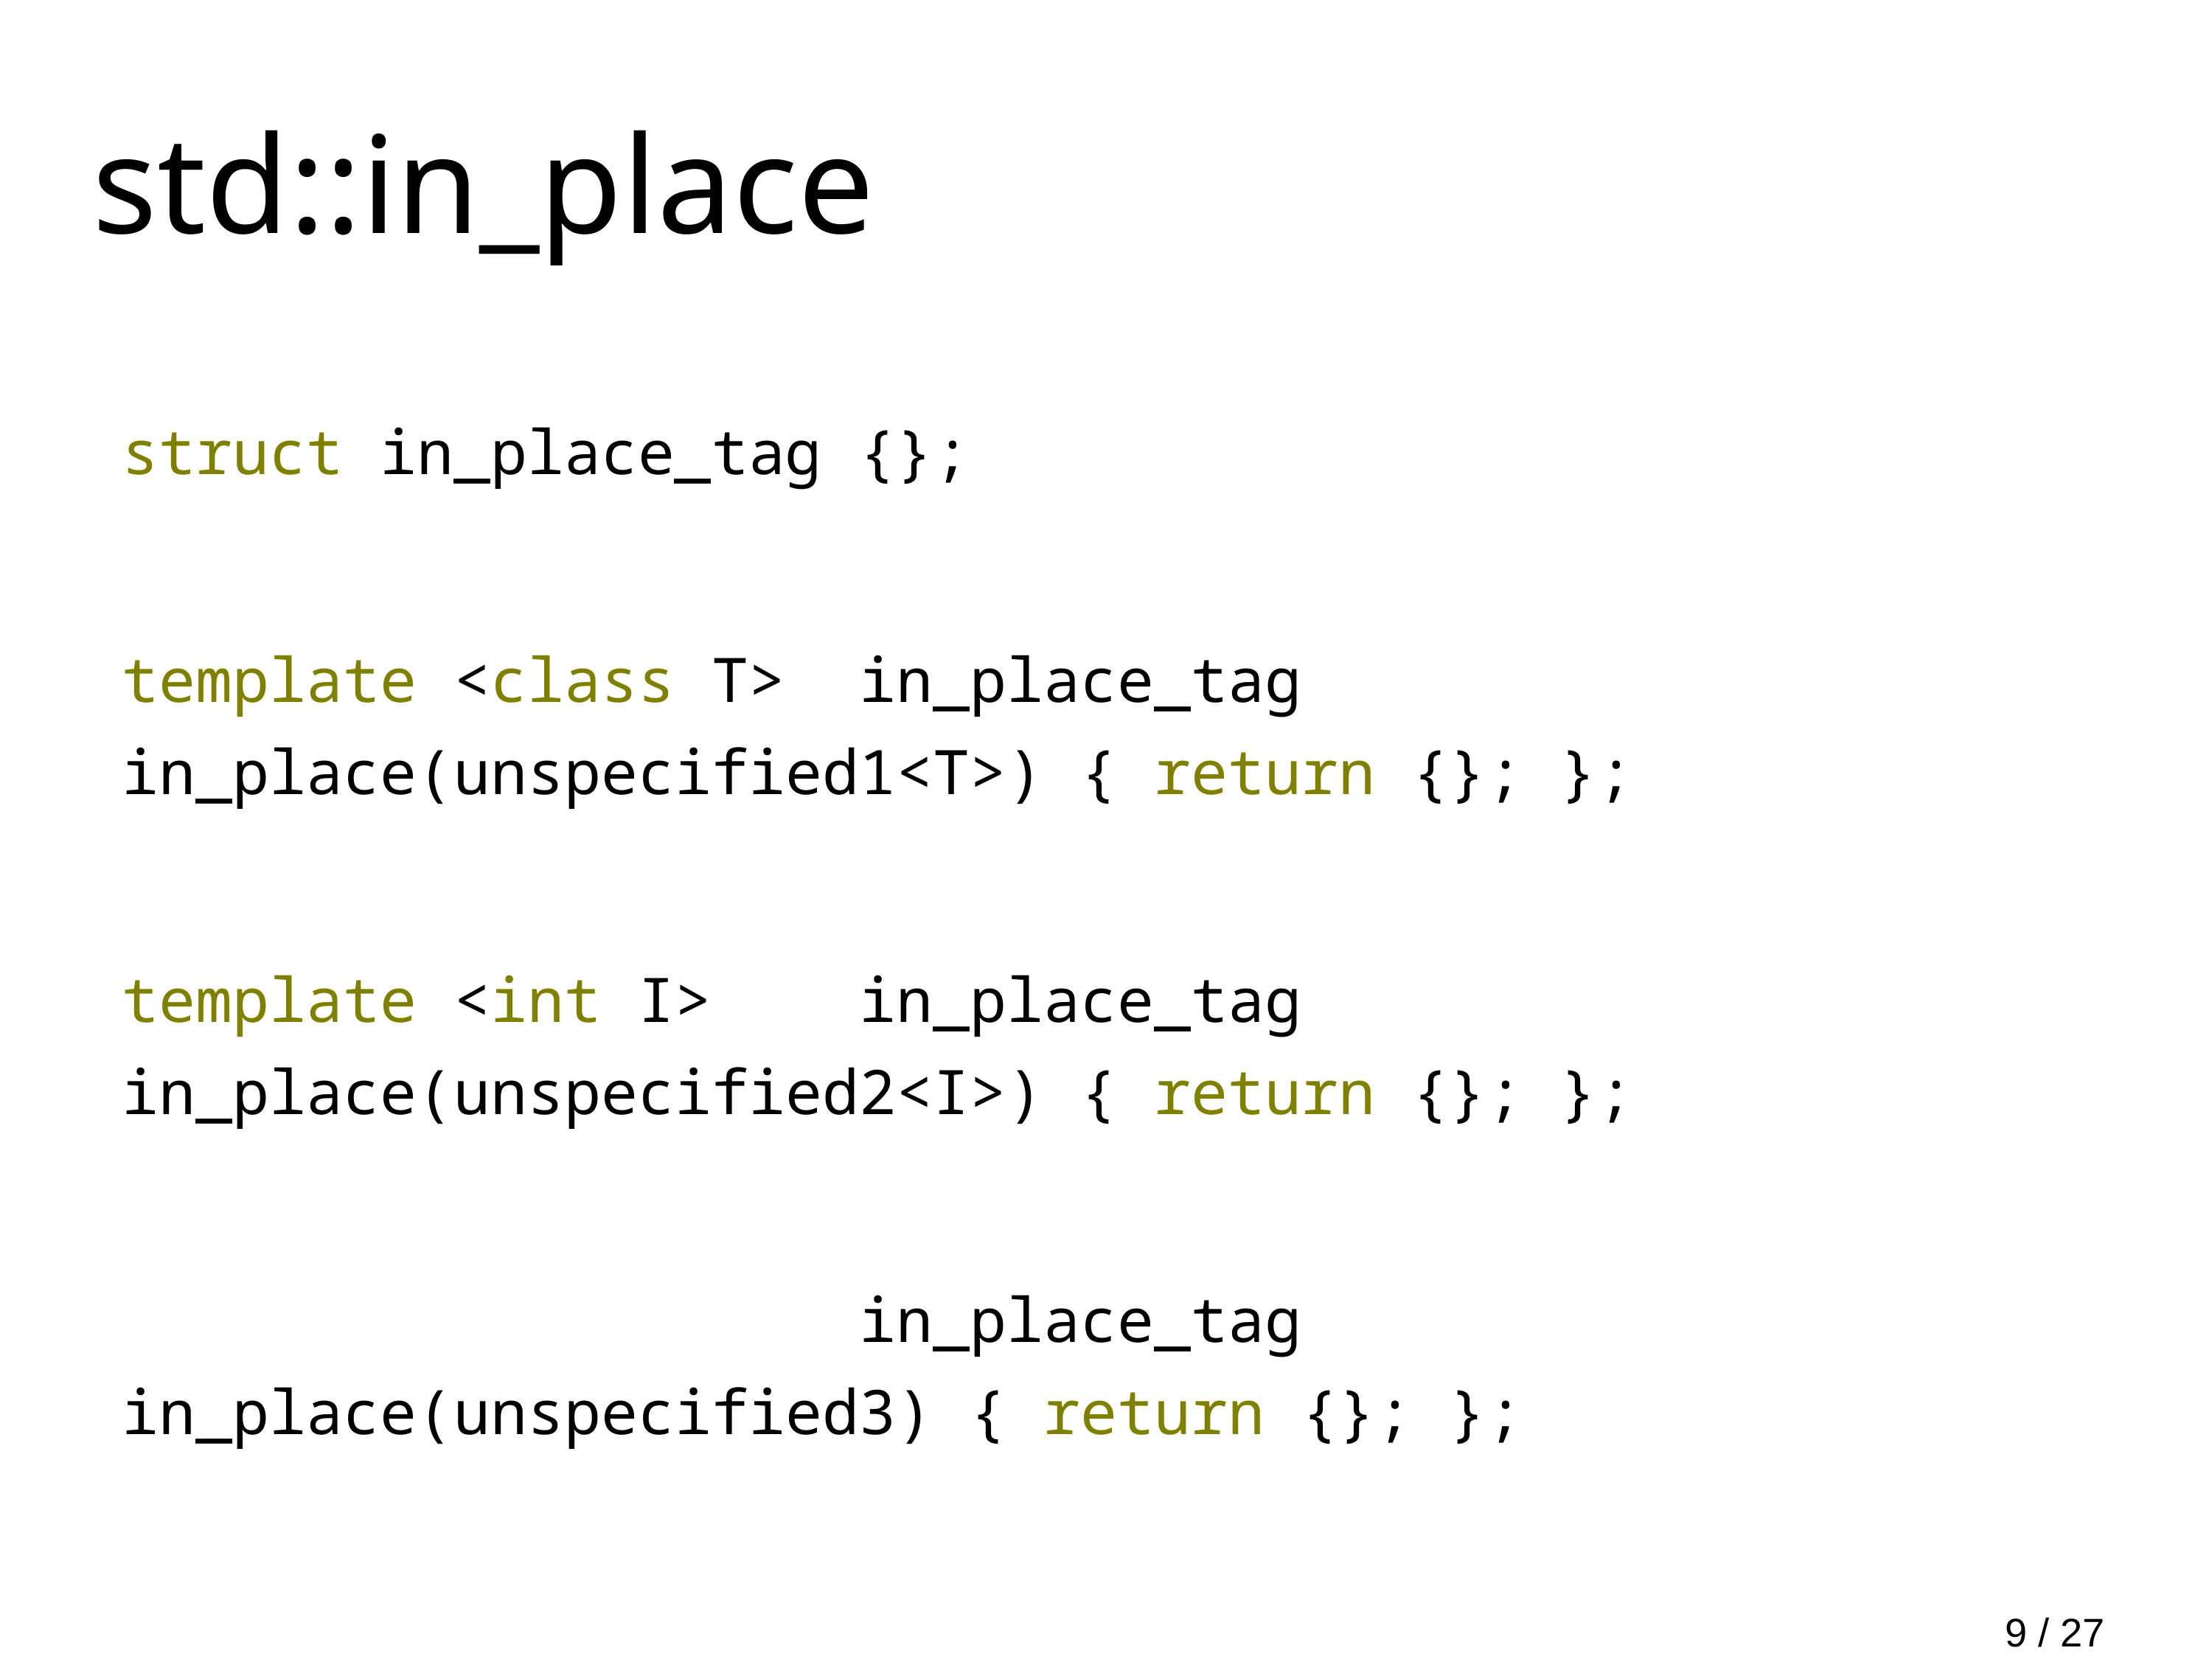

# std::in_place
struct in_place_tag {};
template <class T> in_place_tag in_place(unspecified1<T>) { return {}; };
template <int I> in_place_tag in_place(unspecified2<I>) { return {}; };
 in_place_tag in_place(unspecified3) { return {}; };